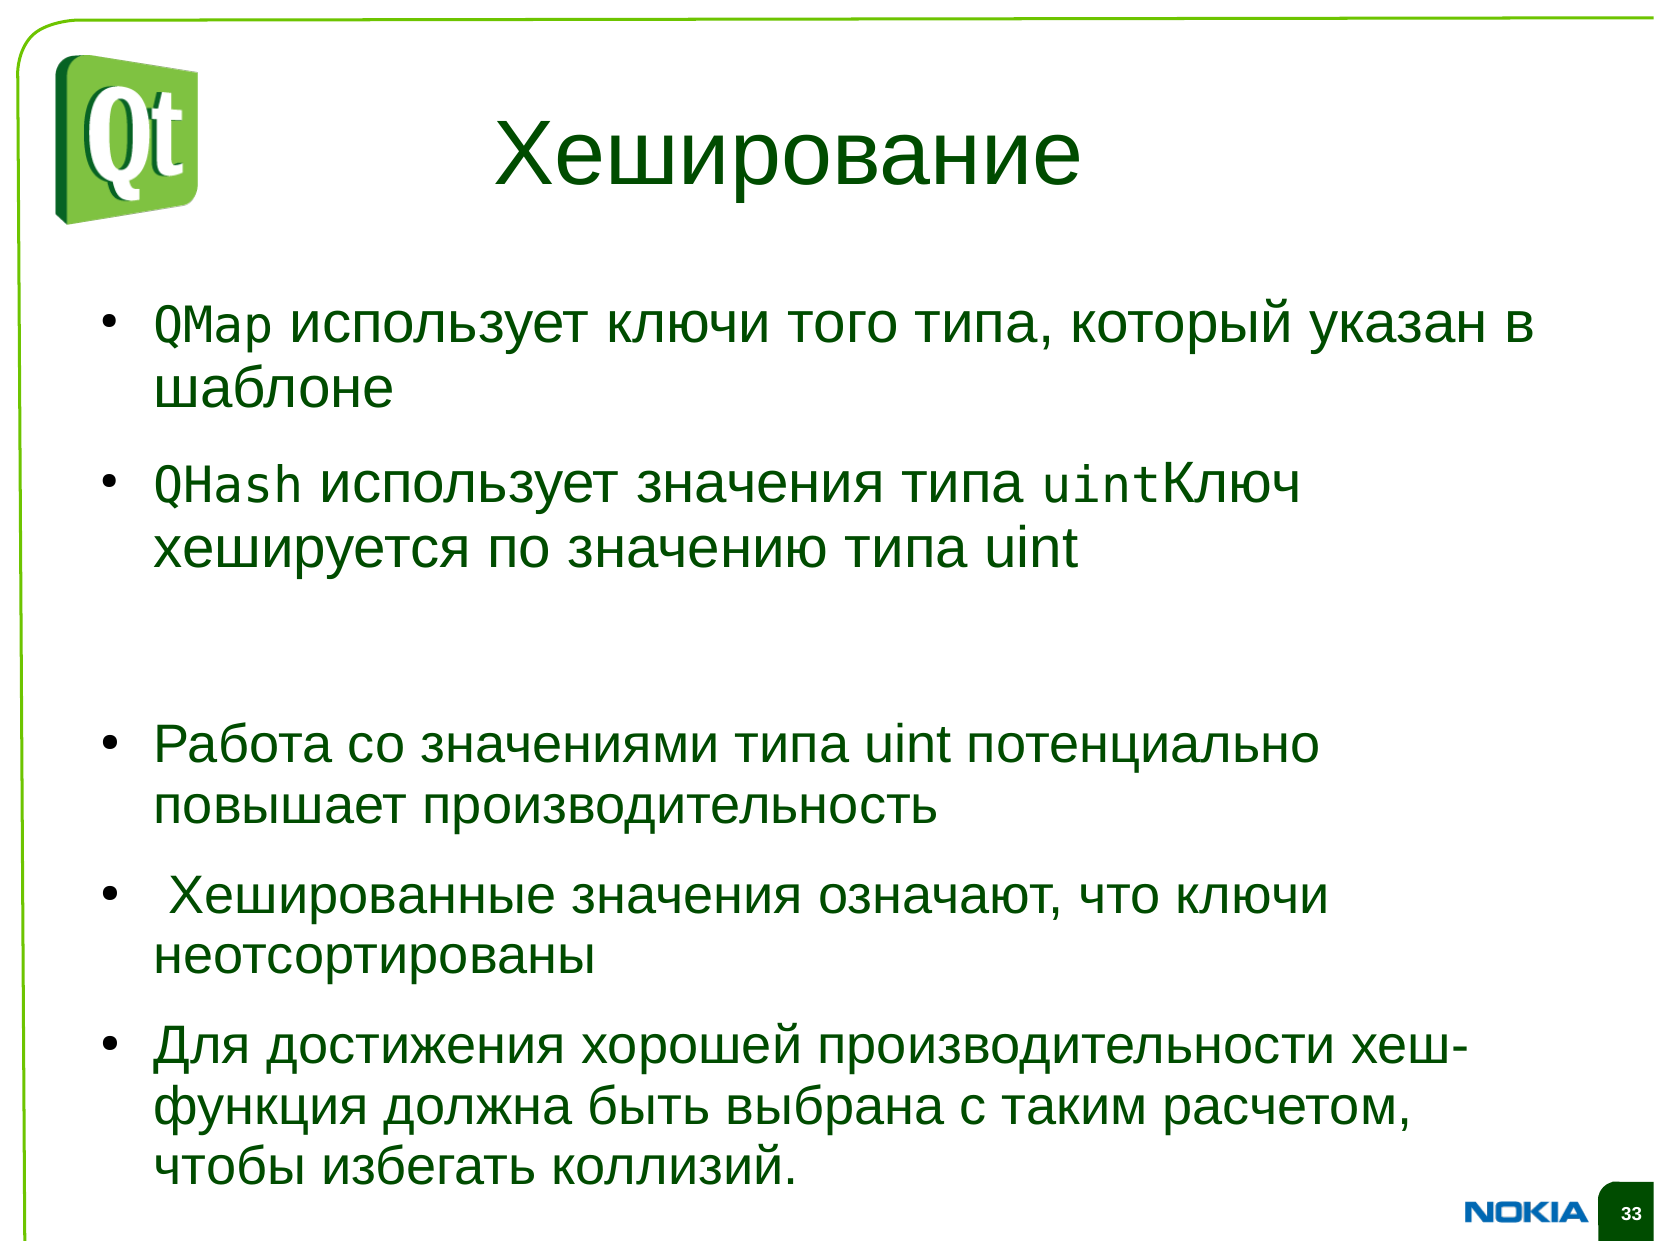

# Хеширование
QMap использует ключи того типа, который указан в шаблоне
QHash использует значения типа uintКлюч хешируется по значению типа uint
Работа со значениями типа uint потенциально повышает производительность
 Хешированные значения означают, что ключи неотсортированы
Для достижения хорошей производительности хеш-функция должна быть выбрана с таким расчетом, чтобы избегать коллизий.